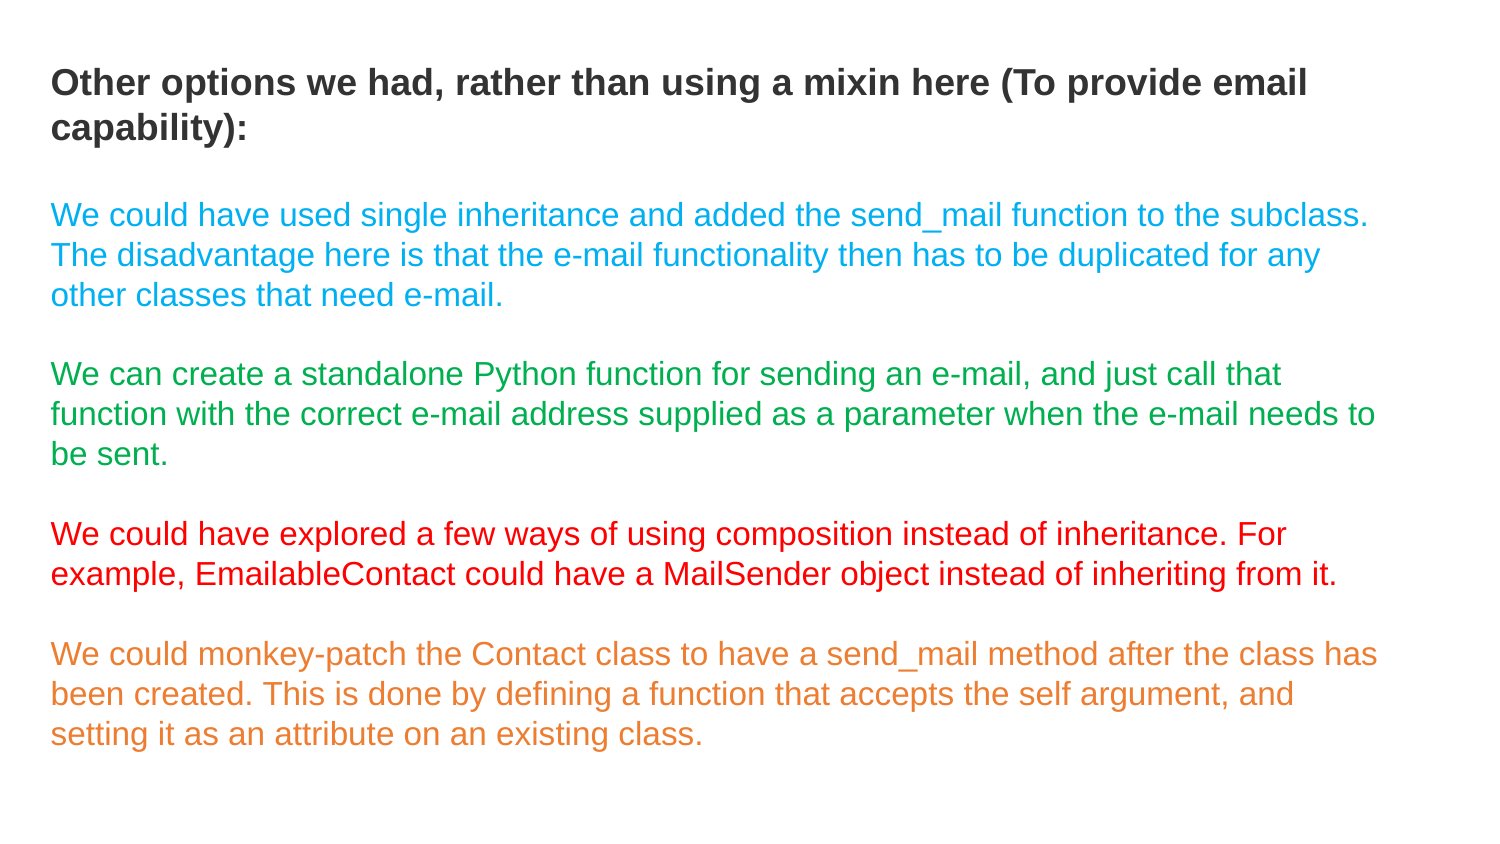

Other options we had, rather than using a mixin here (To provide email capability):
We could have used single inheritance and added the send_mail function to the subclass. The disadvantage here is that the e-mail functionality then has to be duplicated for any other classes that need e-mail.
We can create a standalone Python function for sending an e-mail, and just call that function with the correct e-mail address supplied as a parameter when the e-mail needs to be sent.
We could have explored a few ways of using composition instead of inheritance. For example, EmailableContact could have a MailSender object instead of inheriting from it.
We could monkey-patch the Contact class to have a send_mail method after the class has been created. This is done by defining a function that accepts the self argument, and setting it as an attribute on an existing class.